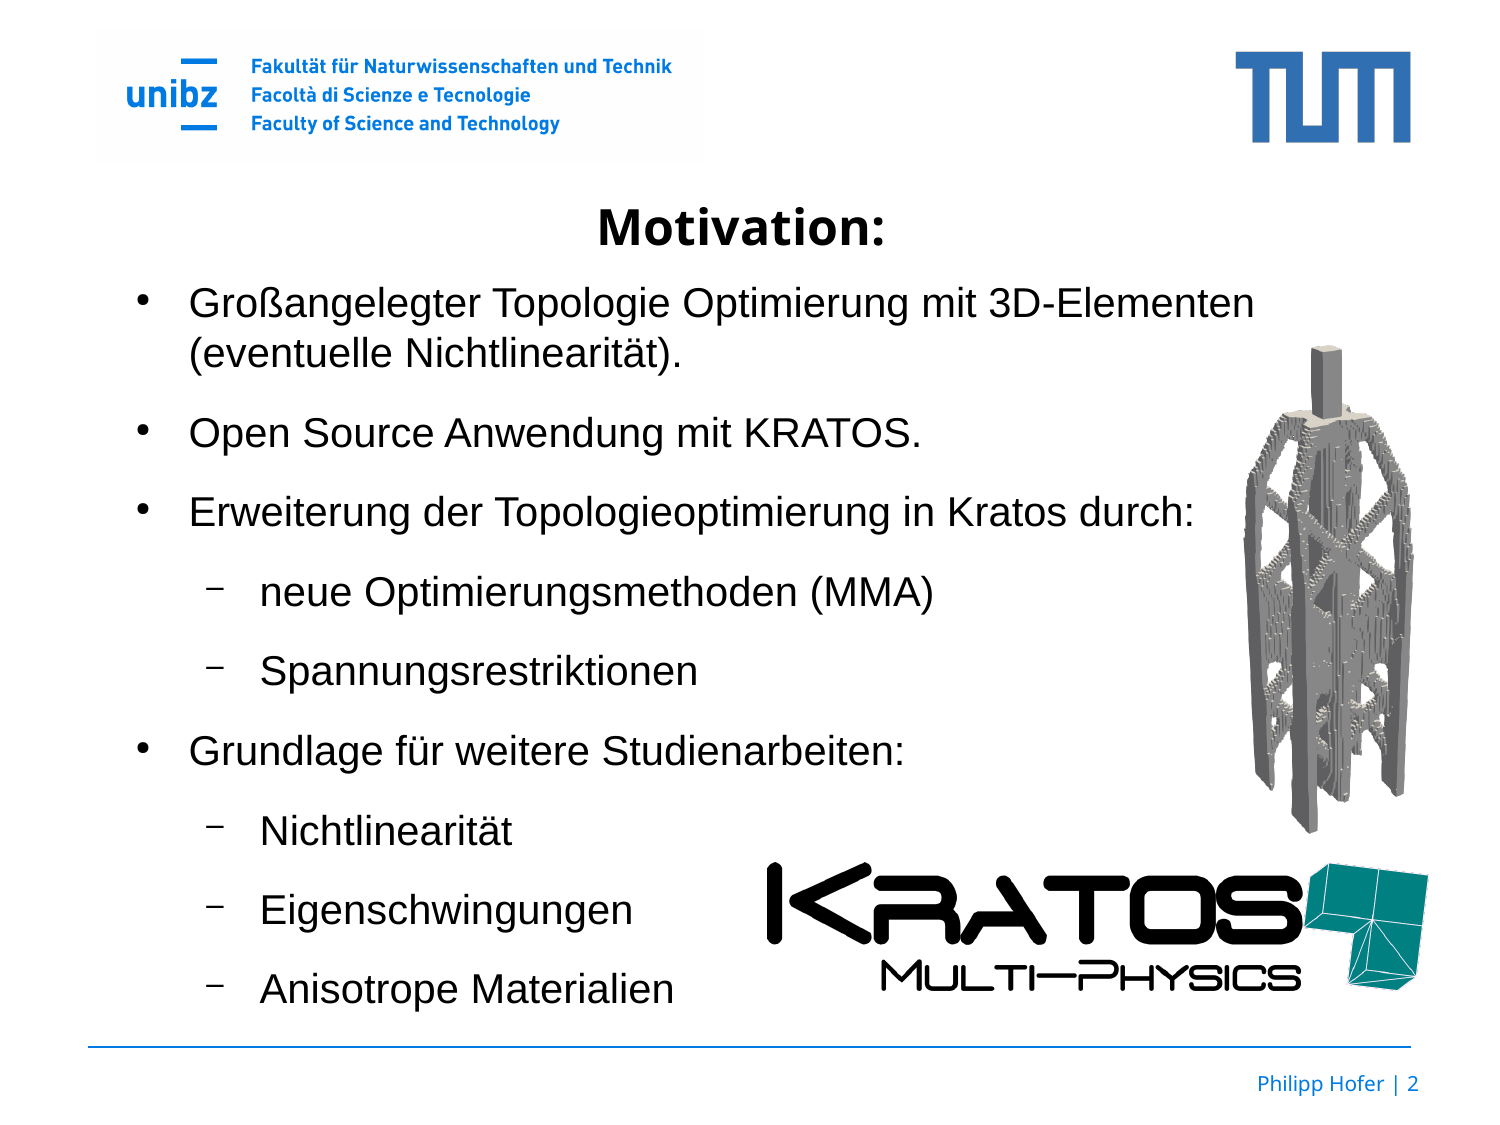

Motivation:
Großangelegter Topologie Optimierung mit 3D-Elementen (eventuelle Nichtlinearität).
Open Source Anwendung mit KRATOS.
Erweiterung der Topologieoptimierung in Kratos durch:
neue Optimierungsmethoden (MMA)
Spannungsrestriktionen
Grundlage für weitere Studienarbeiten:
Nichtlinearität
Eigenschwingungen
Anisotrope Materialien